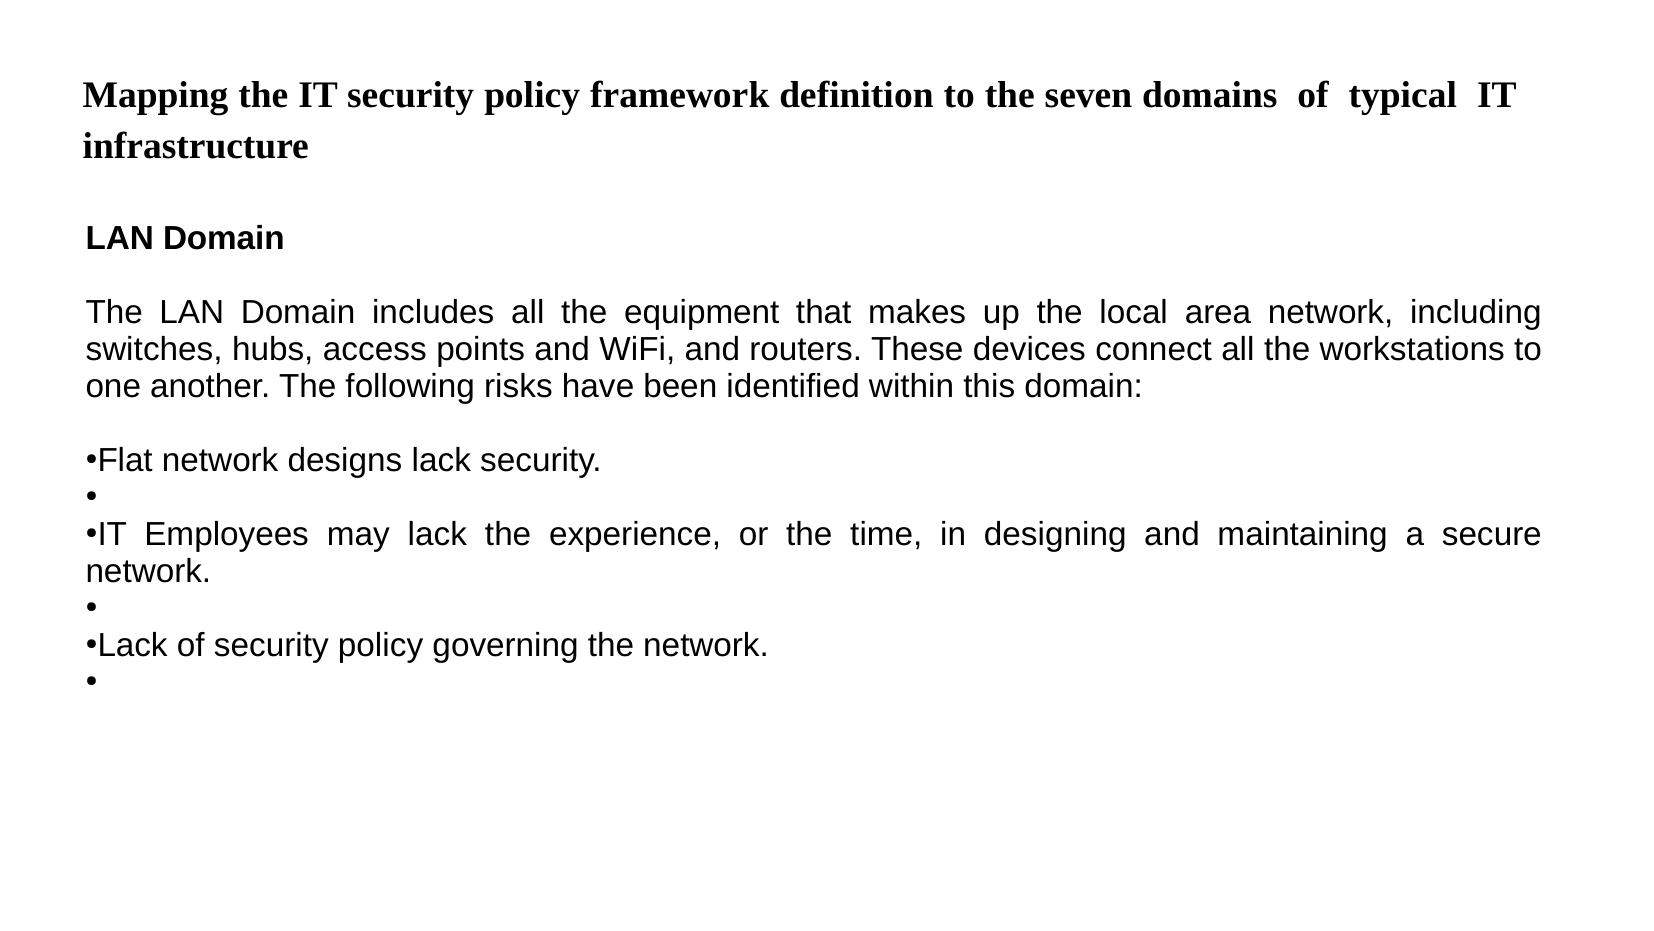

# Mapping the IT security policy framework definition to the seven domains of typical IT infrastructure
LAN Domain
The LAN Domain includes all the equipment that makes up the local area network, including switches, hubs, access points and WiFi, and routers. These devices connect all the workstations to one another. The following risks have been identified within this domain:
Flat network designs lack security.
IT Employees may lack the experience, or the time, in designing and maintaining a secure network.
Lack of security policy governing the network.